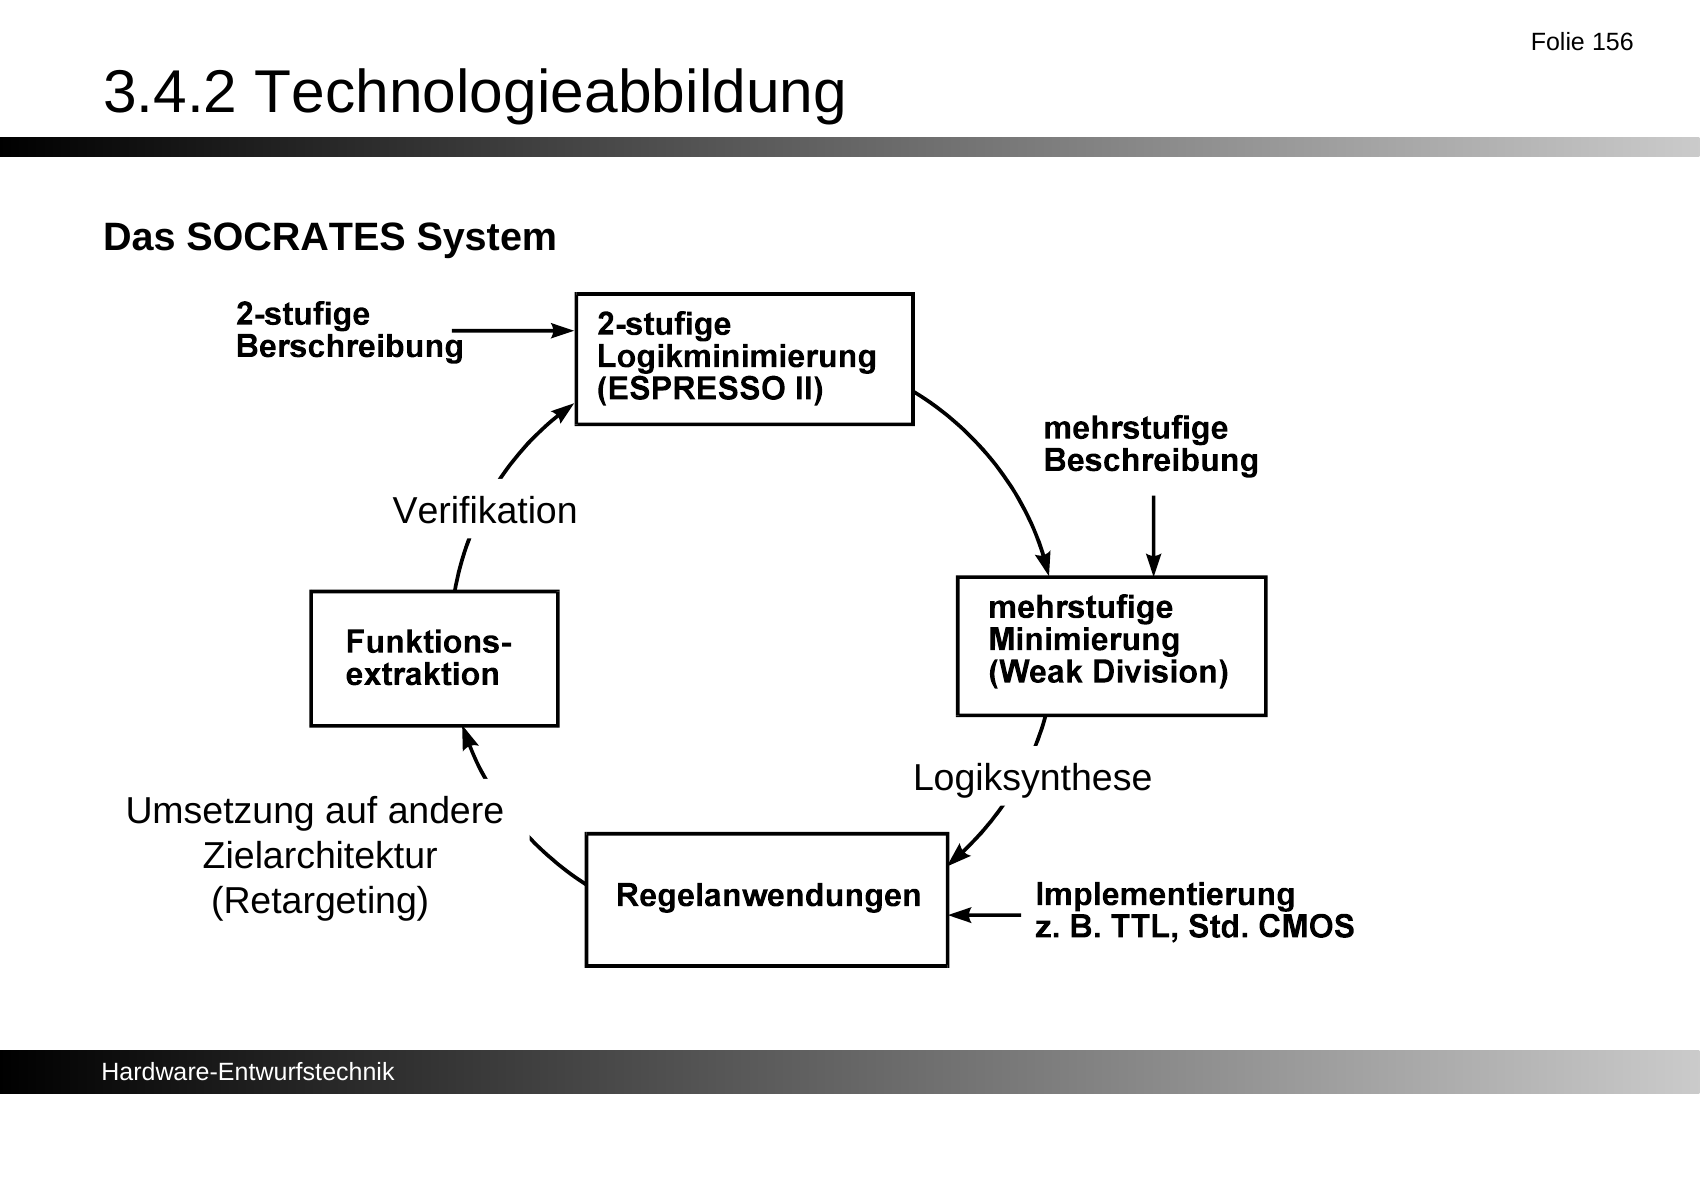

# 3.4.2 Technologieabbildung
Das SOCRATES System
Verifikation
Logiksynthese
Umsetzung auf andere
Zielarchitektur
(Retargeting)